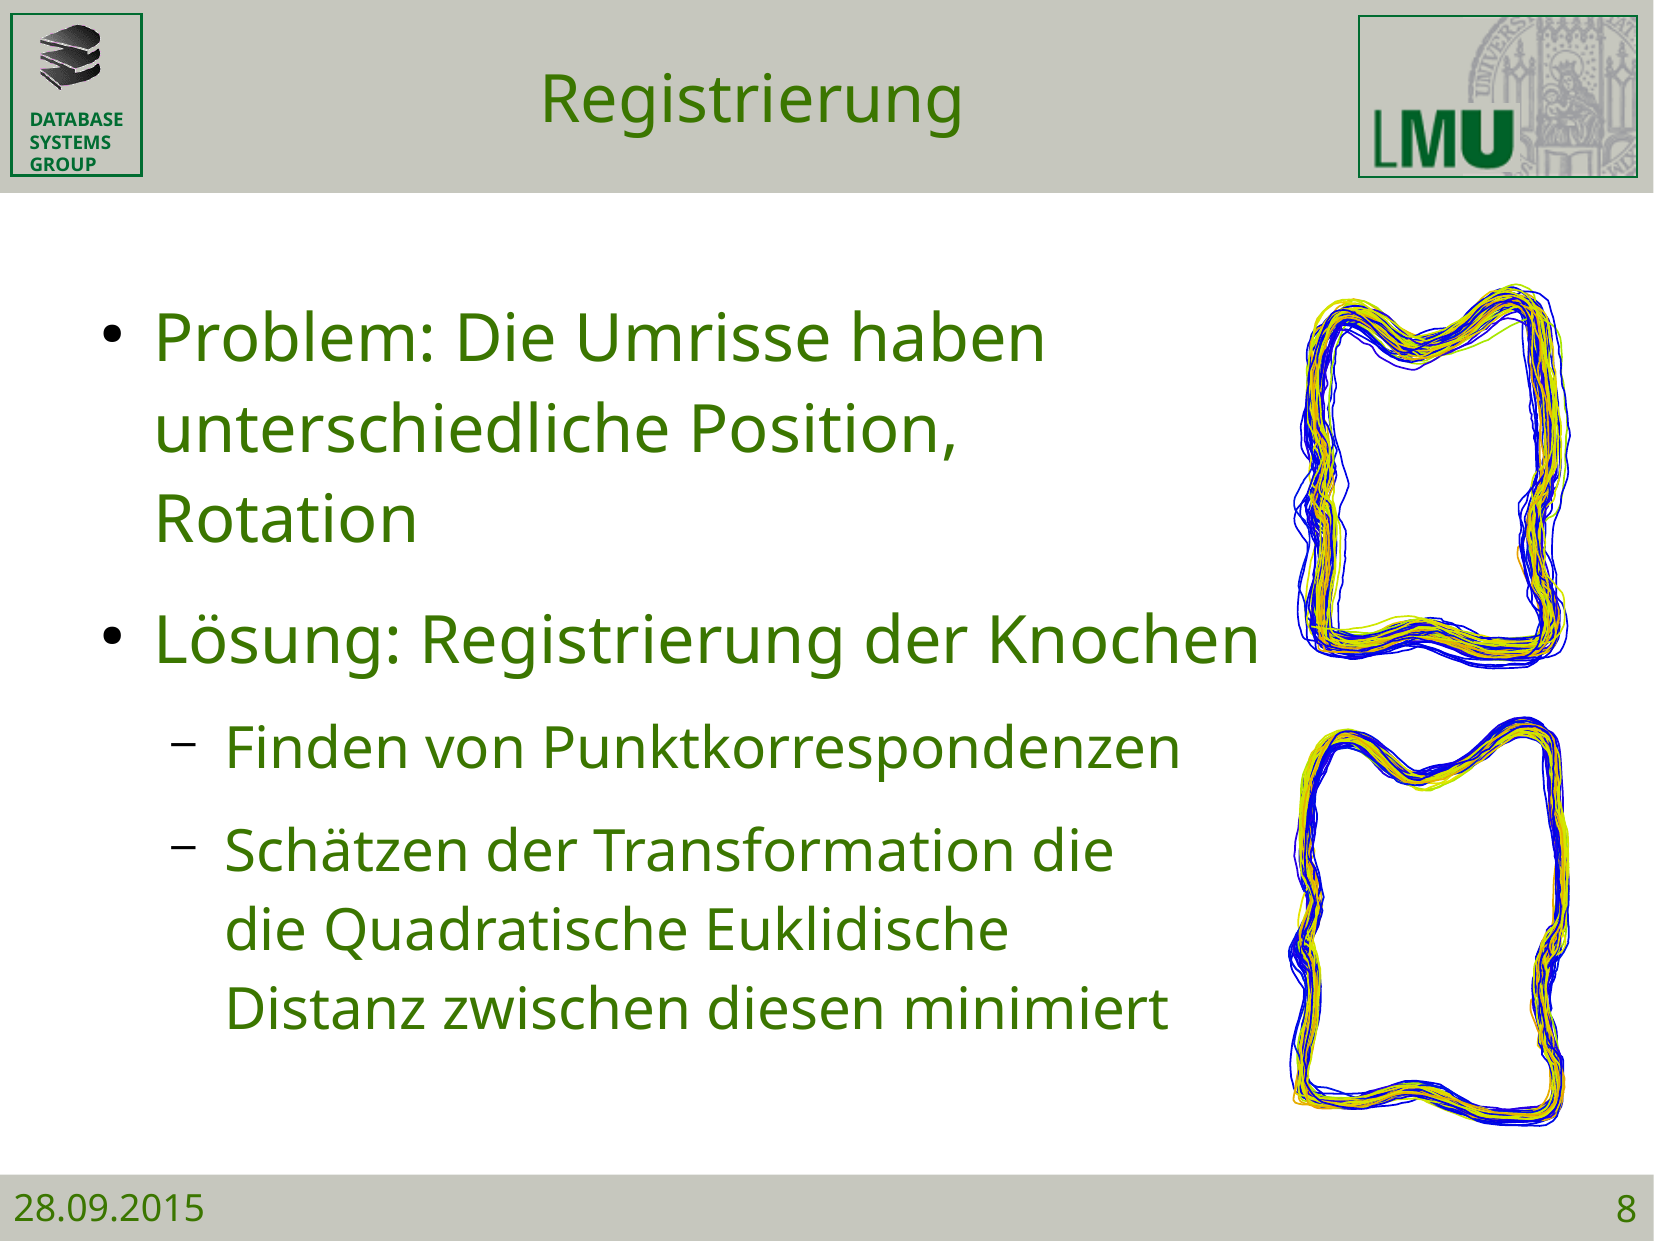

# Registrierung
Problem: Die Umrisse haben
unterschiedliche Position,
Rotation
Lösung: Registrierung der Knochen
Finden von Punktkorrespondenzen
Schätzen der Transformation die
die Quadratische Euklidische
Distanz zwischen diesen minimiert
28.09.2015
8